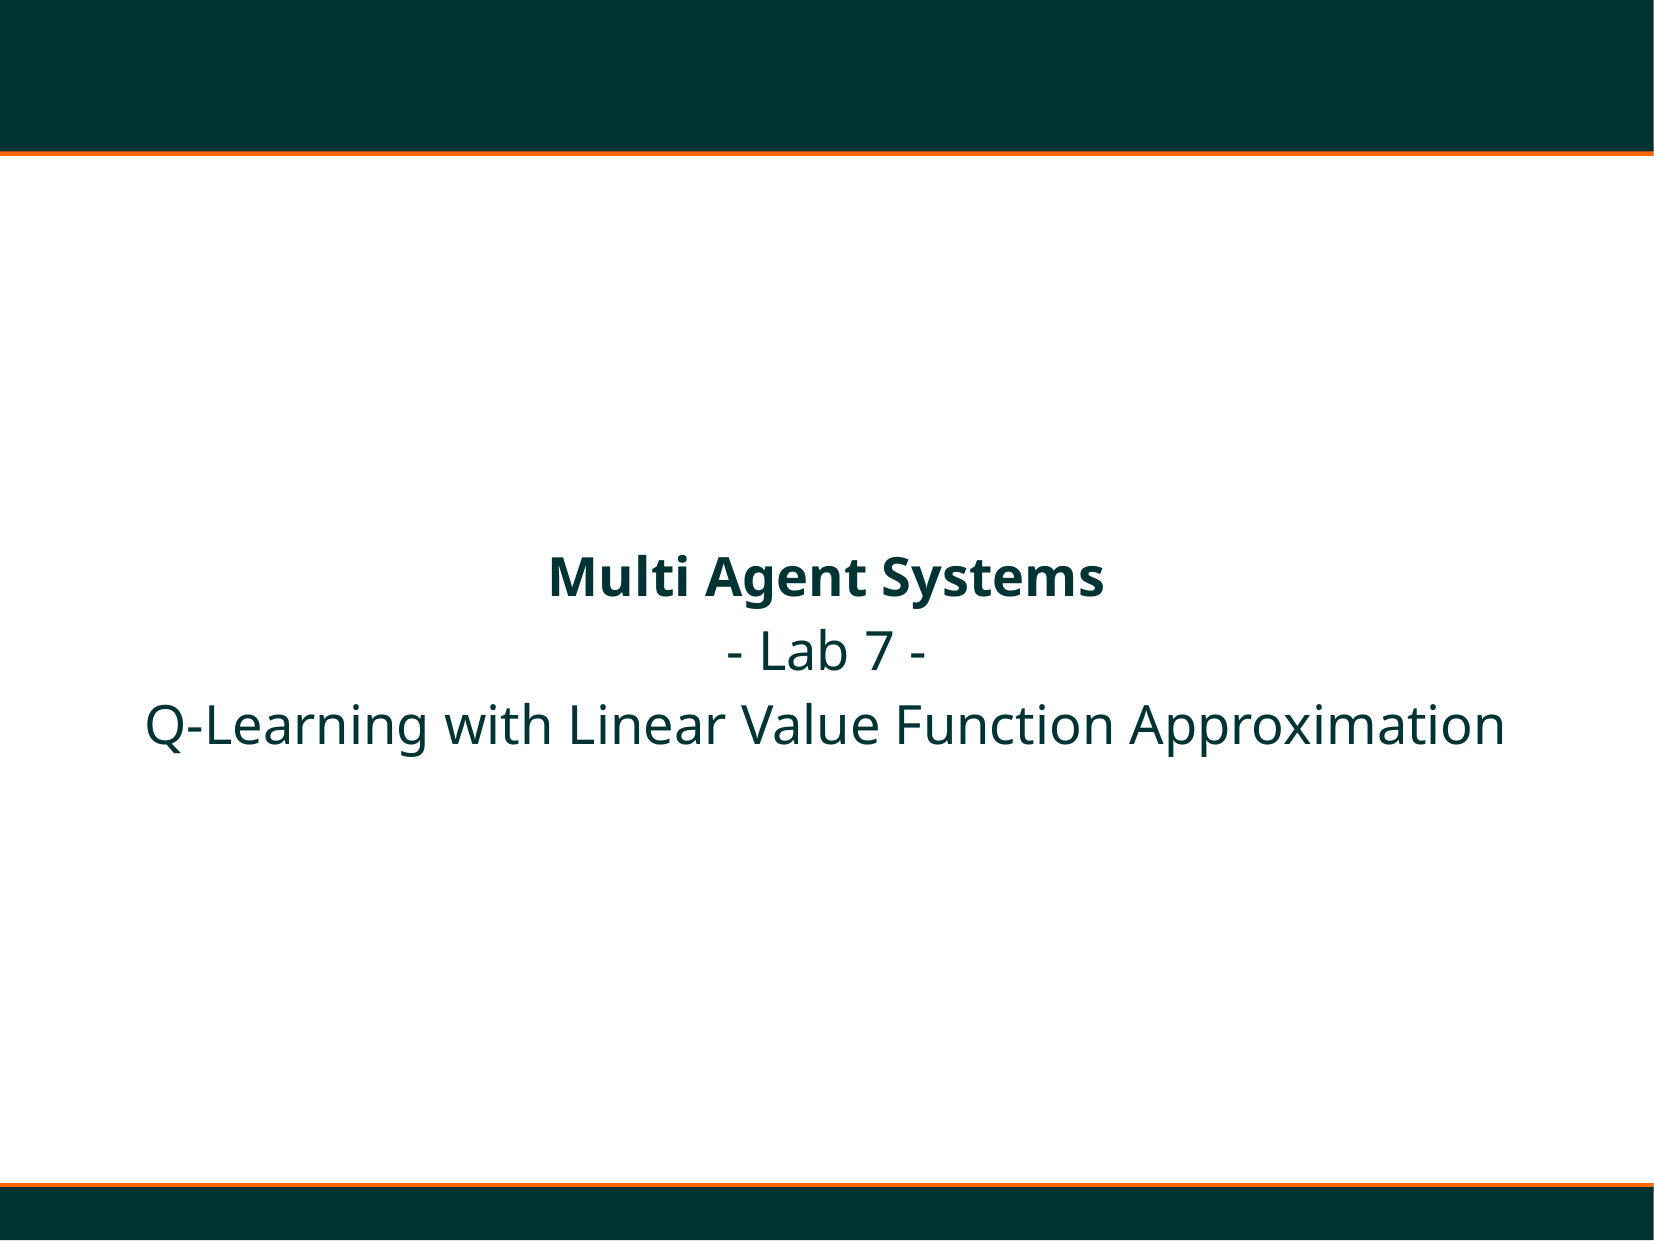

# Multi Agent Systems
- Lab 7 -
Q-Learning with Linear Value Function Approximation